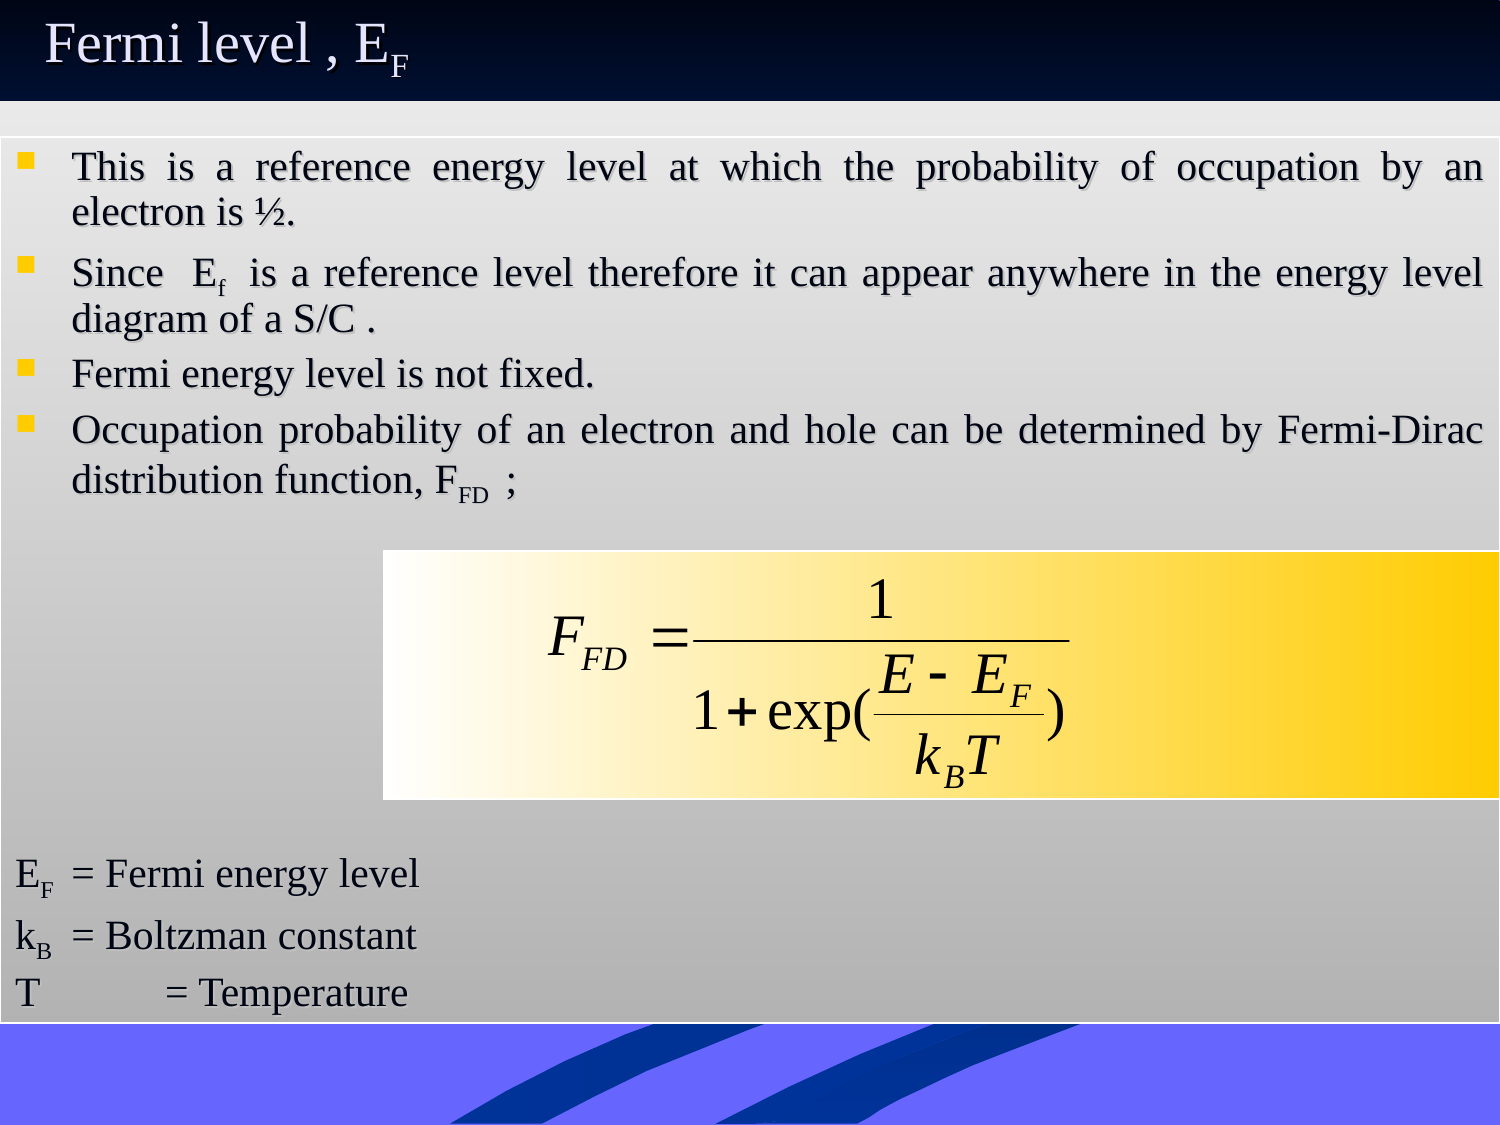

# Fermi level , EF
This is a reference energy level at which the probability of occupation by an electron is ½.
Since Ef is a reference level therefore it can appear anywhere in the energy level diagram of a S/C .
Fermi energy level is not fixed.
Occupation probability of an electron and hole can be determined by Fermi-Dirac distribution function, FFD ;
EF 	= Fermi energy level
kB 	= Boltzman constant
T 	= Temperature